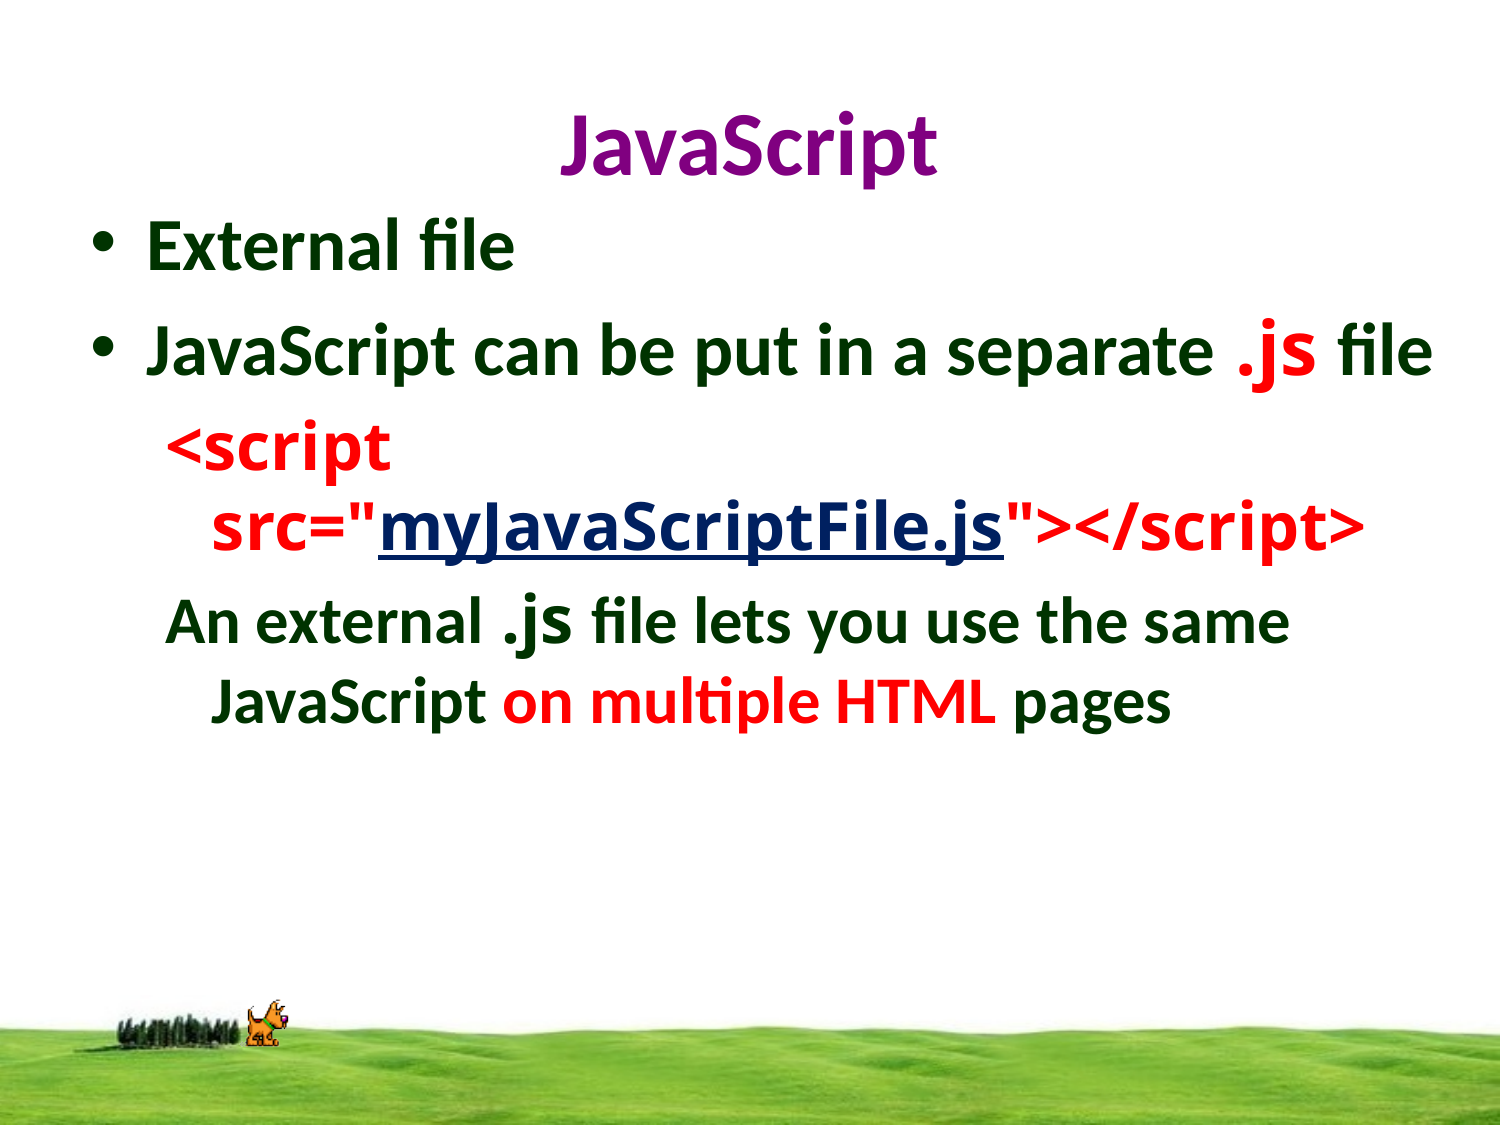

# JavaScript
External file
JavaScript can be put in a separate .js file
<script src="myJavaScriptFile.js"></script>
An external .js file lets you use the same JavaScript on multiple HTML pages